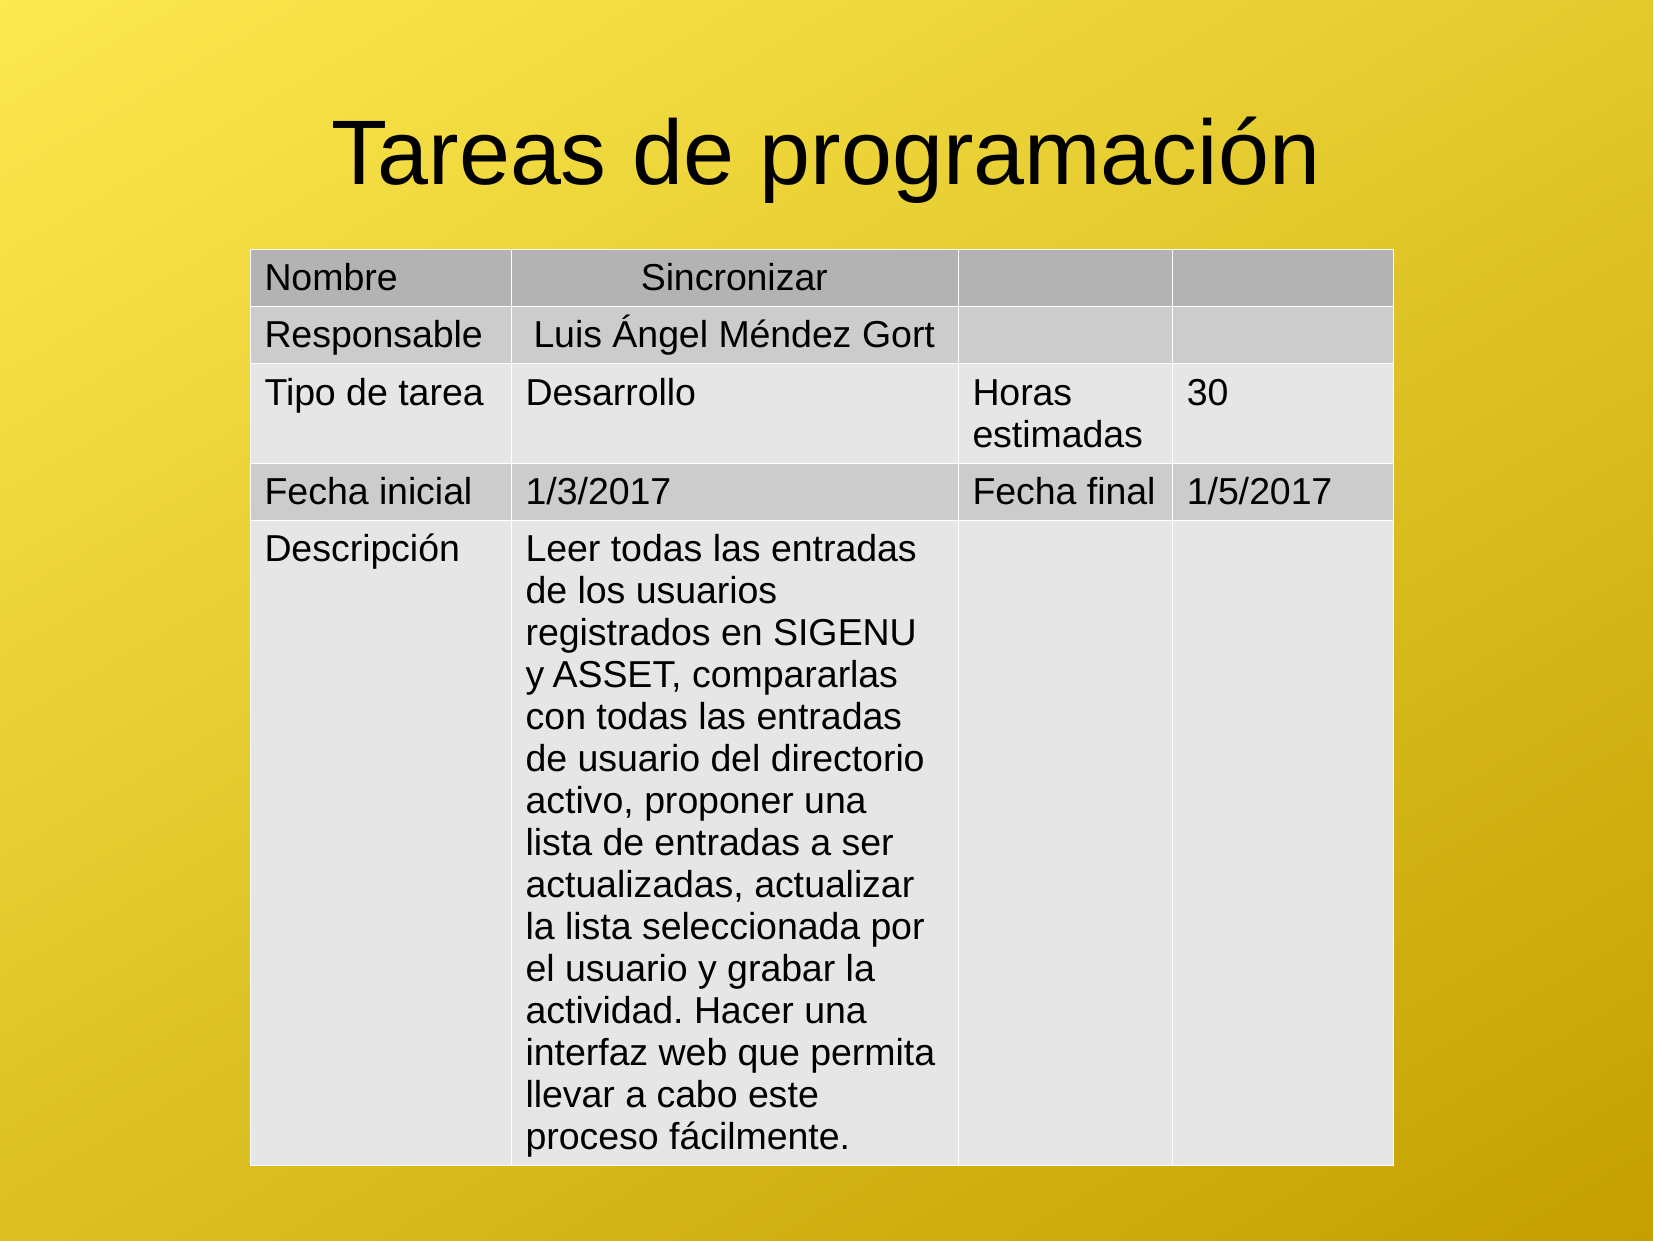

# Tareas de programación
| Nombre | Sincronizar | | |
| --- | --- | --- | --- |
| Responsable | Luis Ángel Méndez Gort | | |
| Tipo de tarea | Desarrollo | Horas estimadas | 30 |
| Fecha inicial | 1/3/2017 | Fecha final | 1/5/2017 |
| Descripción | Leer todas las entradas de los usuarios registrados en SIGENU y ASSET, compararlas con todas las entradas de usuario del directorio activo, proponer una lista de entradas a ser actualizadas, actualizar la lista seleccionada por el usuario y grabar la actividad. Hacer una interfaz web que permita llevar a cabo este proceso fácilmente. | | |